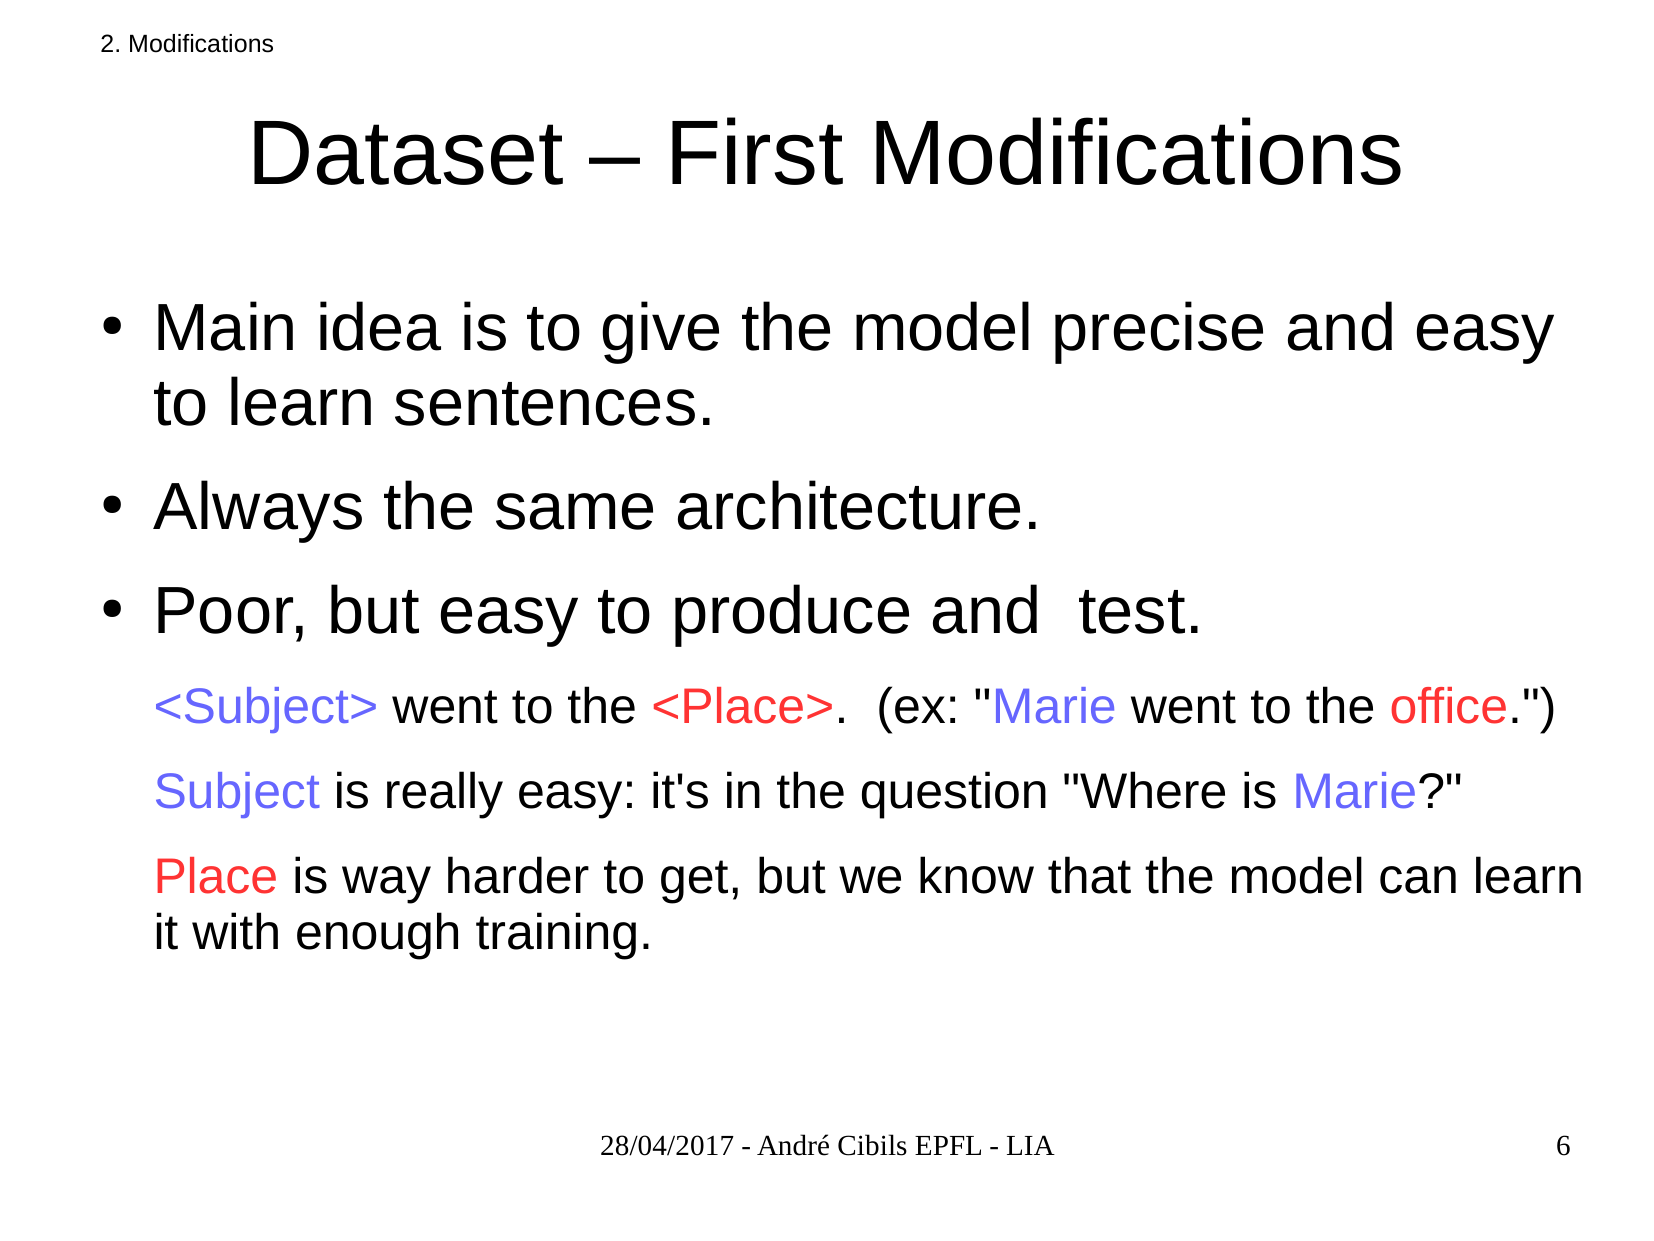

2. Modifications
# Dataset – First Modifications
Main idea is to give the model precise and easy to learn sentences.
Always the same architecture.
Poor, but easy to produce and test.
<Subject> went to the <Place>. (ex: "Marie went to the office.")
Subject is really easy: it's in the question "Where is Marie?"
Place is way harder to get, but we know that the model can learn it with enough training.
28/04/2017 - André Cibils EPFL - LIA
6